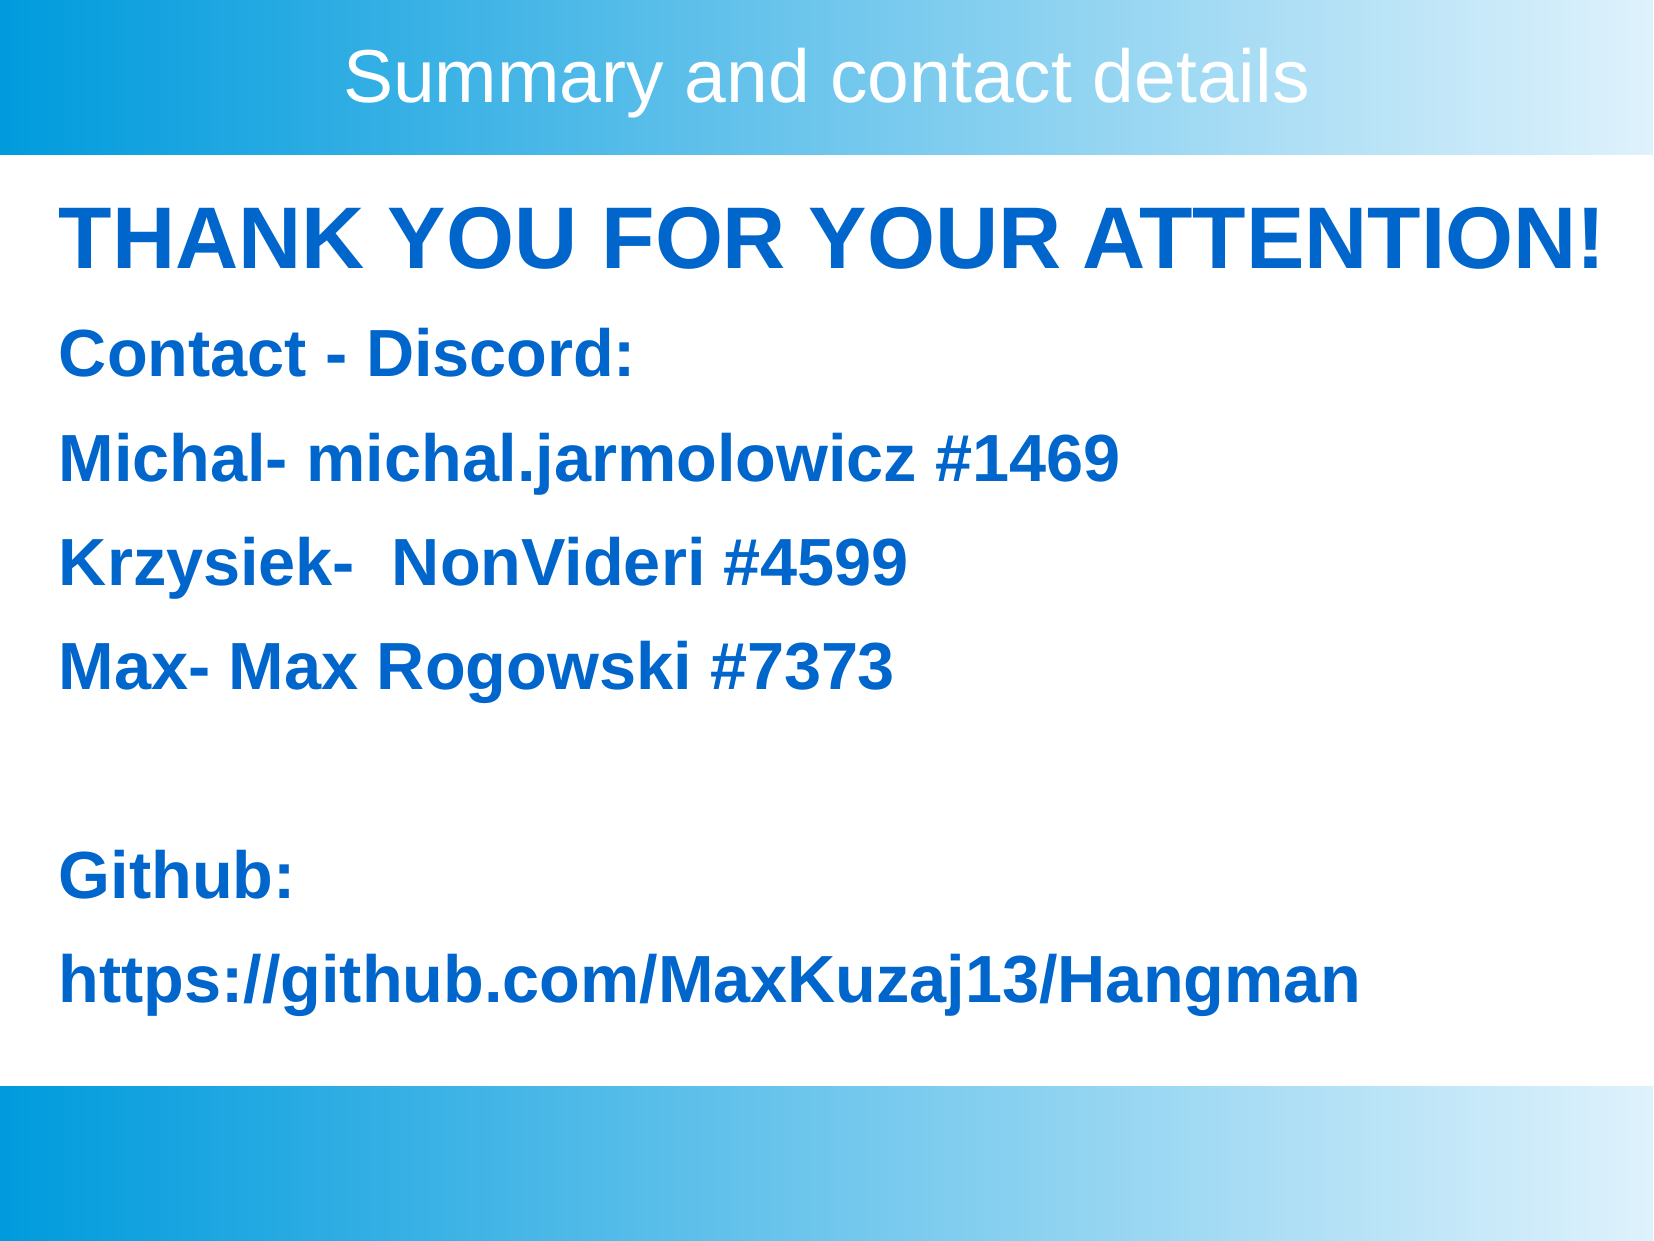

Summary and contact details
# THANK YOU FOR YOUR ATTENTION!
Contact - Discord:
Michal- michal.jarmolowicz #1469
Krzysiek- NonVideri #4599
Max- Max Rogowski #7373
Github:
https://github.com/MaxKuzaj13/Hangman